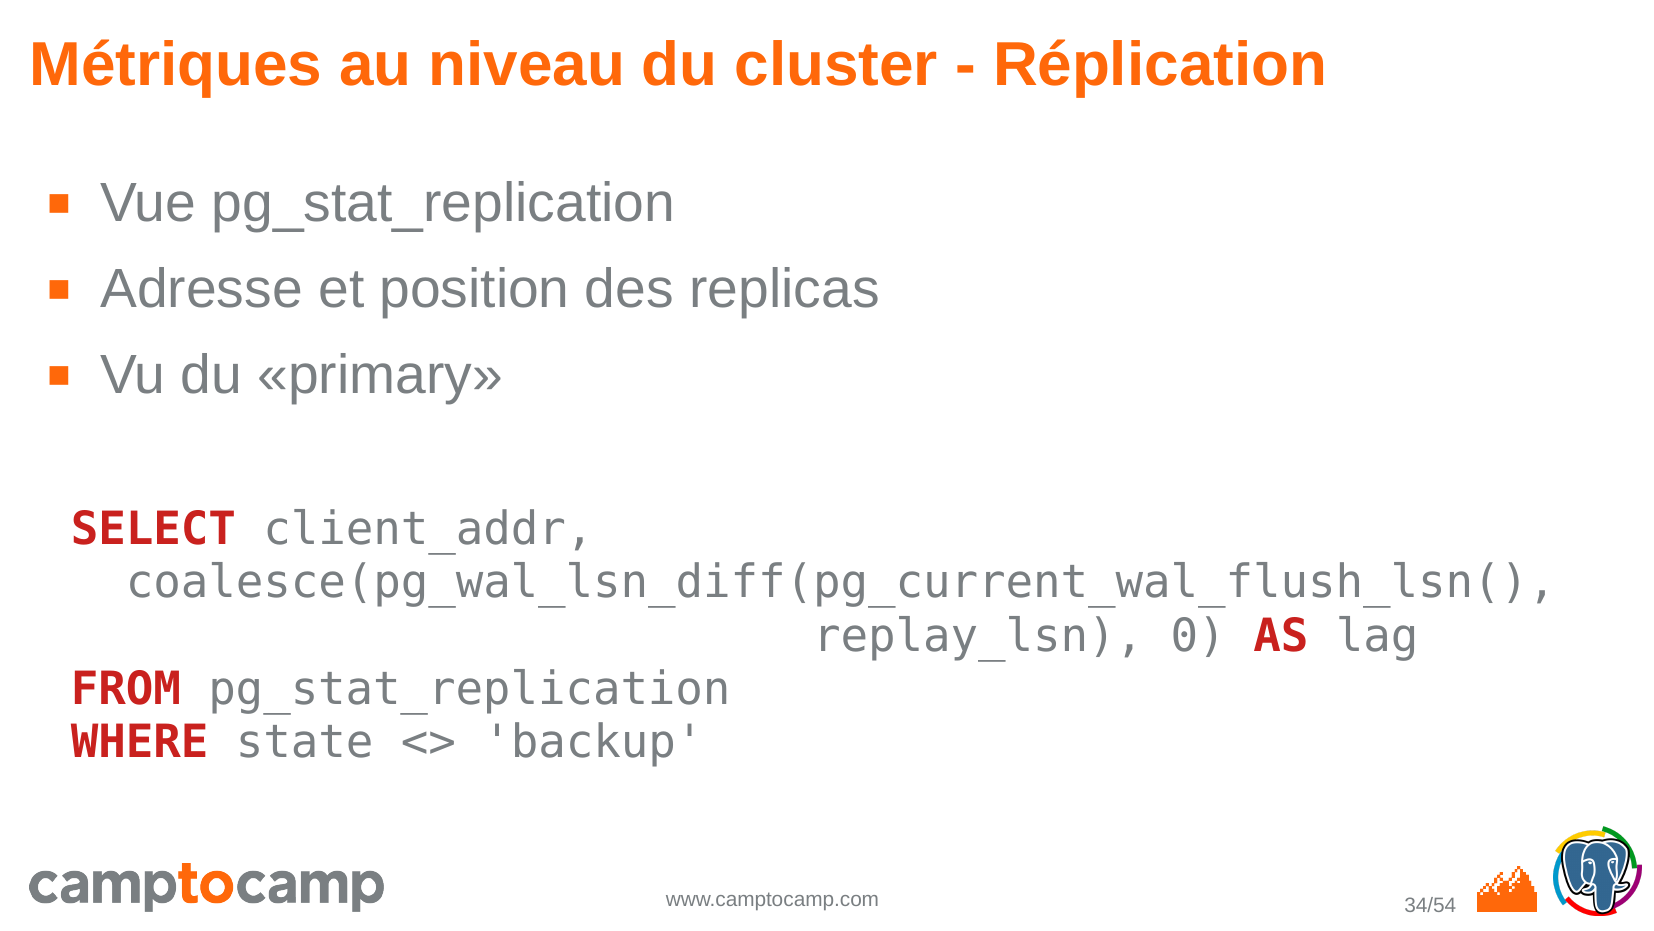

# Métriques au niveau du cluster - Réplication
Vue pg_stat_replication
Adresse et position des replicas
Vu du «primary»
SELECT client_addr,
 coalesce(pg_wal_lsn_diff(pg_current_wal_flush_lsn(),
 replay_lsn), 0) AS lag
FROM pg_stat_replication
WHERE state <> 'backup'